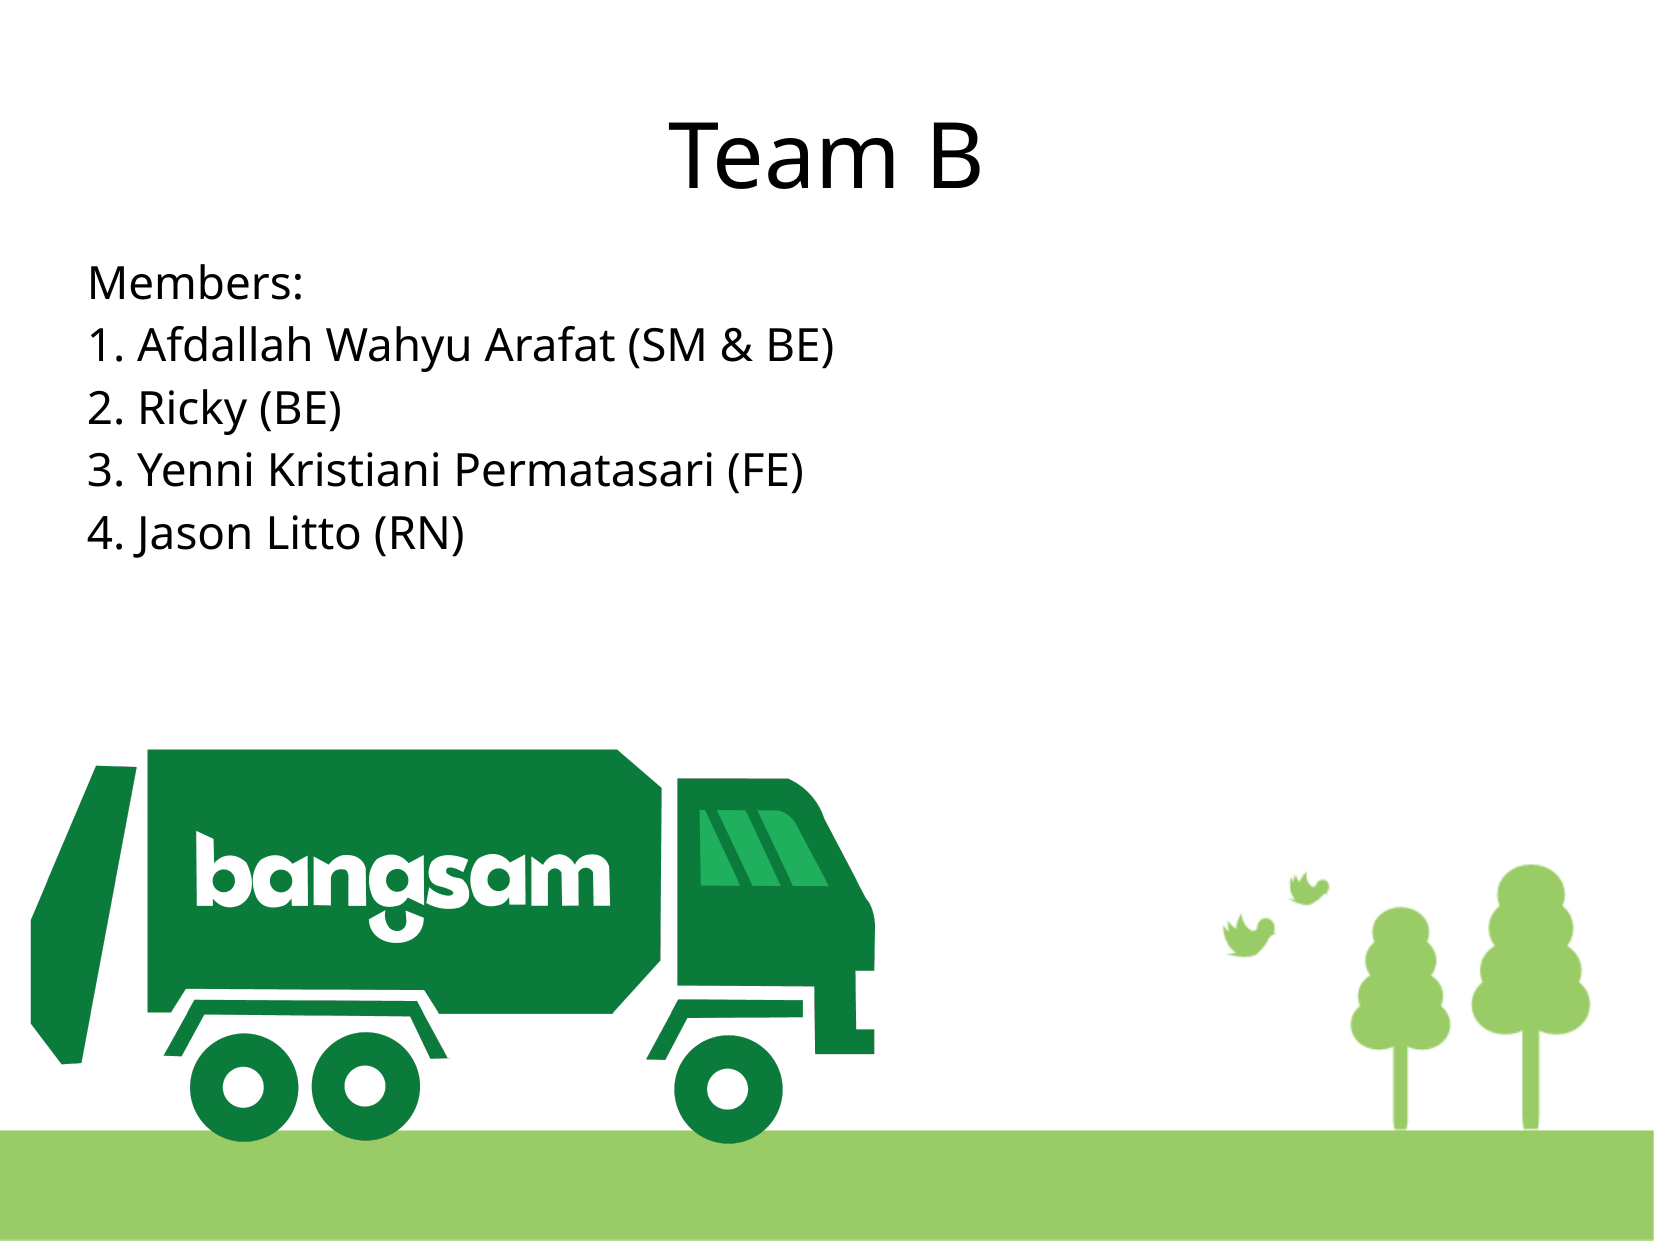

# Team B
Members:
1. Afdallah Wahyu Arafat (SM & BE)
2. Ricky (BE)
3. Yenni Kristiani Permatasari (FE)
4. Jason Litto (RN)